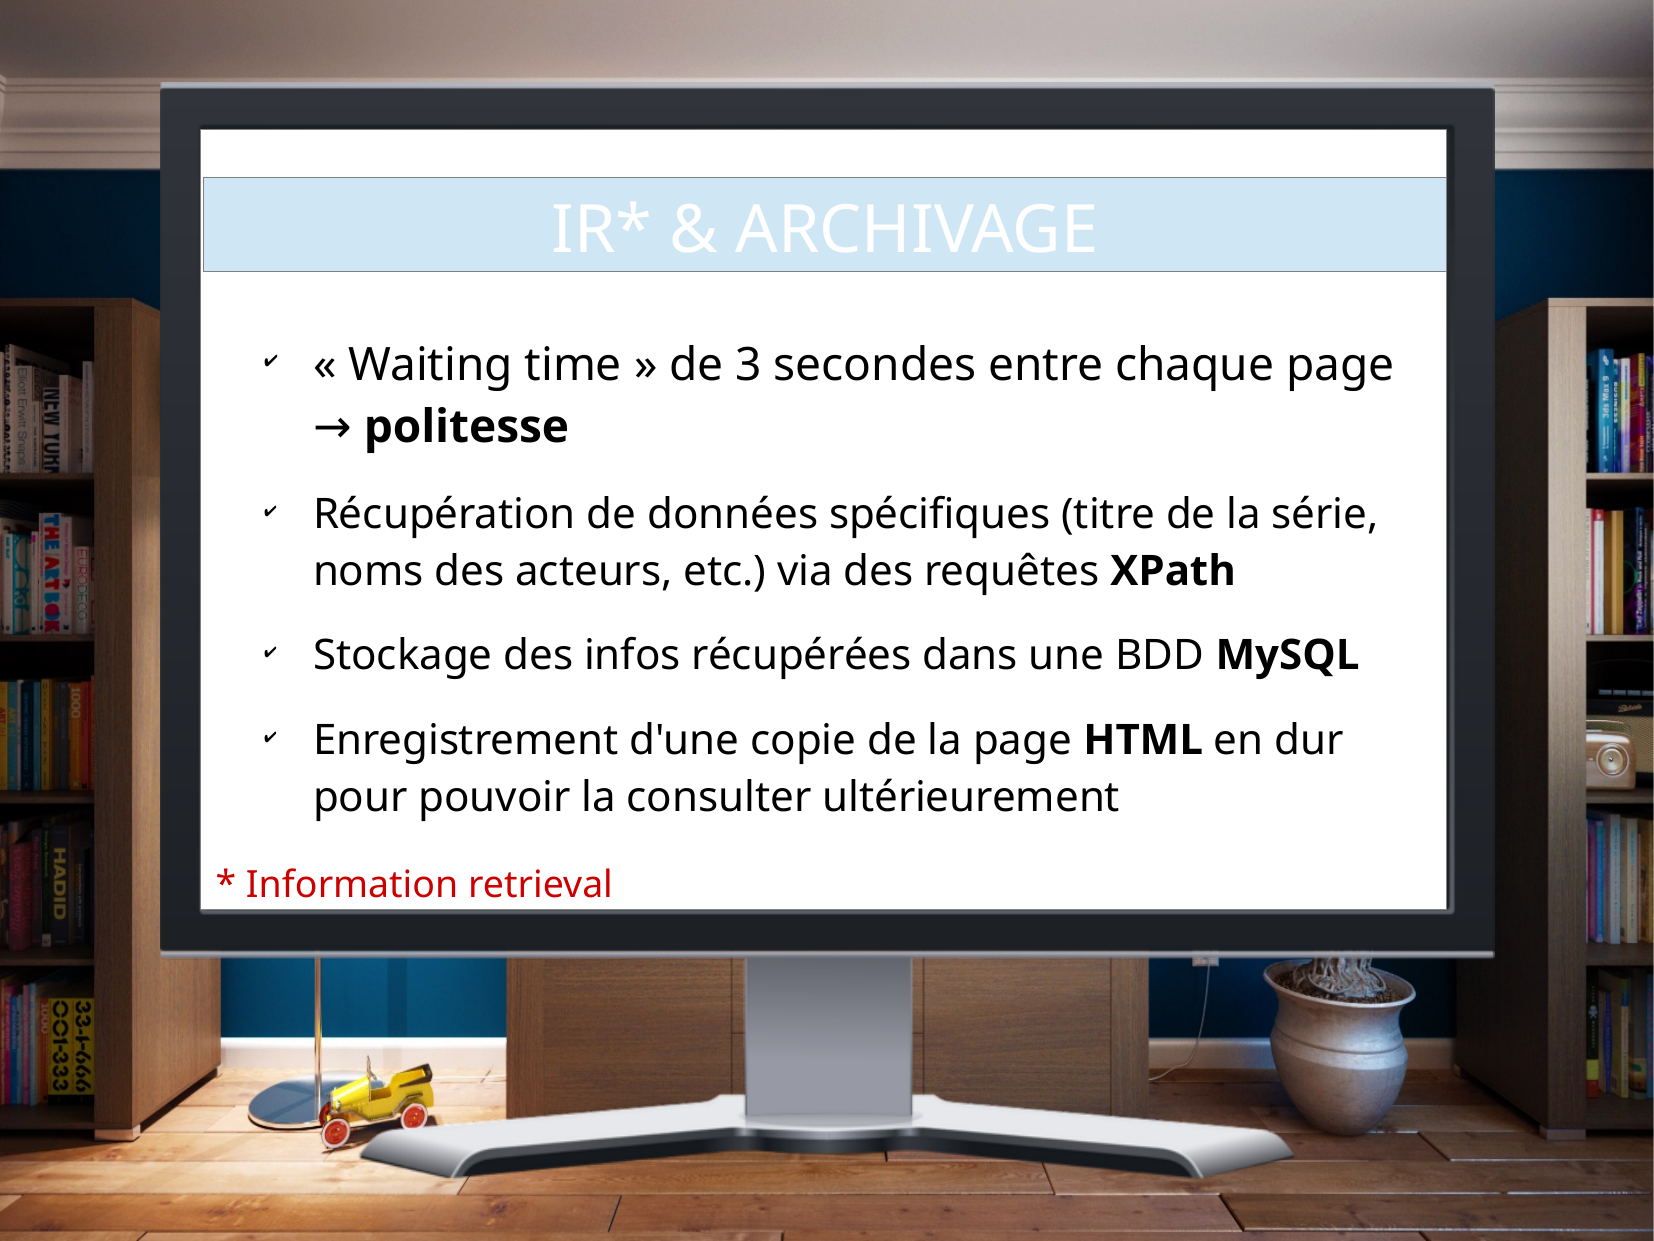

# IR* & ARCHIVAGE
« Waiting time » de 3 secondes entre chaque page → politesse
Récupération de données spécifiques (titre de la série, noms des acteurs, etc.) via des requêtes XPath
Stockage des infos récupérées dans une BDD MySQL
Enregistrement d'une copie de la page HTML en dur pour pouvoir la consulter ultérieurement
* Information retrieval